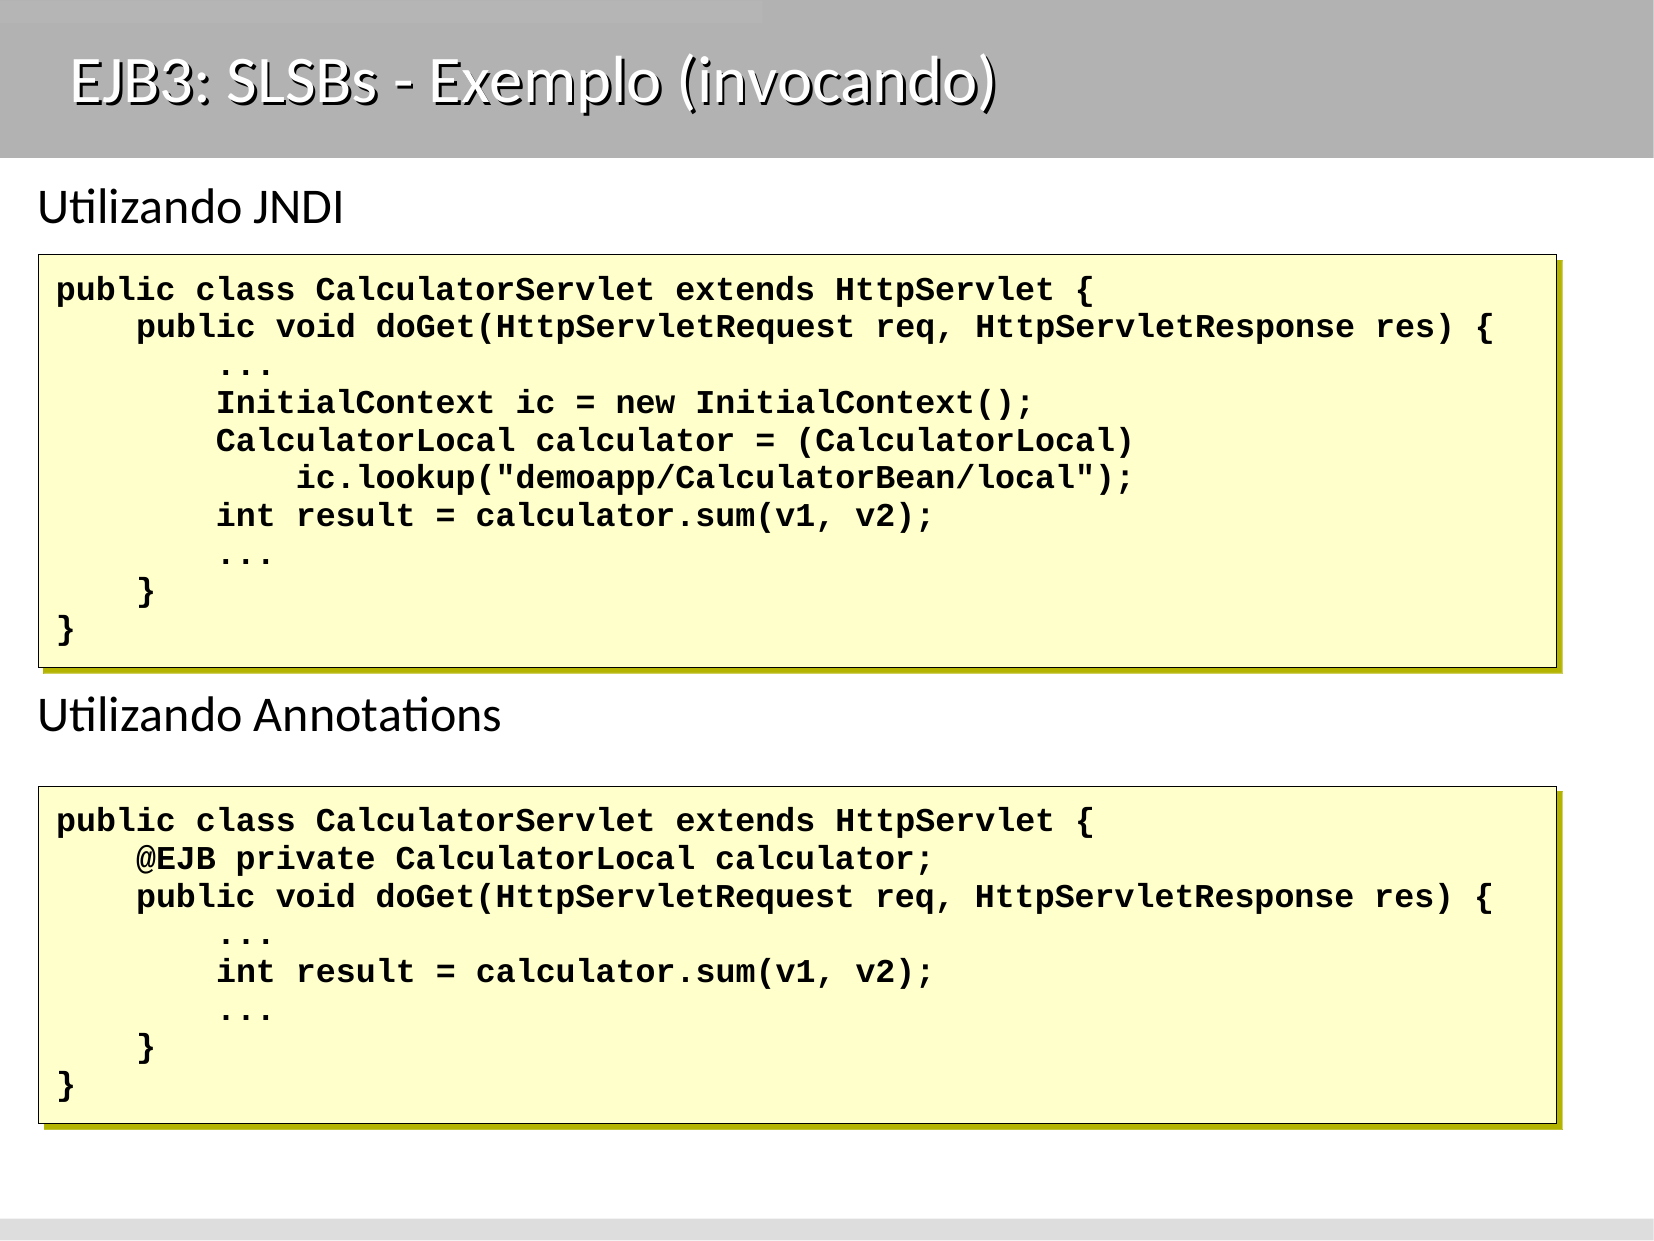

# EJB3: SLSBs - Exemplo (invocando)
Utilizando JNDI
public class CalculatorServlet extends HttpServlet {
 public void doGet(HttpServletRequest req, HttpServletResponse res) {
 ...
 InitialContext ic = new InitialContext();
 CalculatorLocal calculator = (CalculatorLocal)
 ic.lookup("demoapp/CalculatorBean/local");
 int result = calculator.sum(v1, v2);
 ...
 }
}
Utilizando Annotations
public class CalculatorServlet extends HttpServlet {
 @EJB private CalculatorLocal calculator;
 public void doGet(HttpServletRequest req, HttpServletResponse res) {
 ...
 int result = calculator.sum(v1, v2);
 ...
 }
}